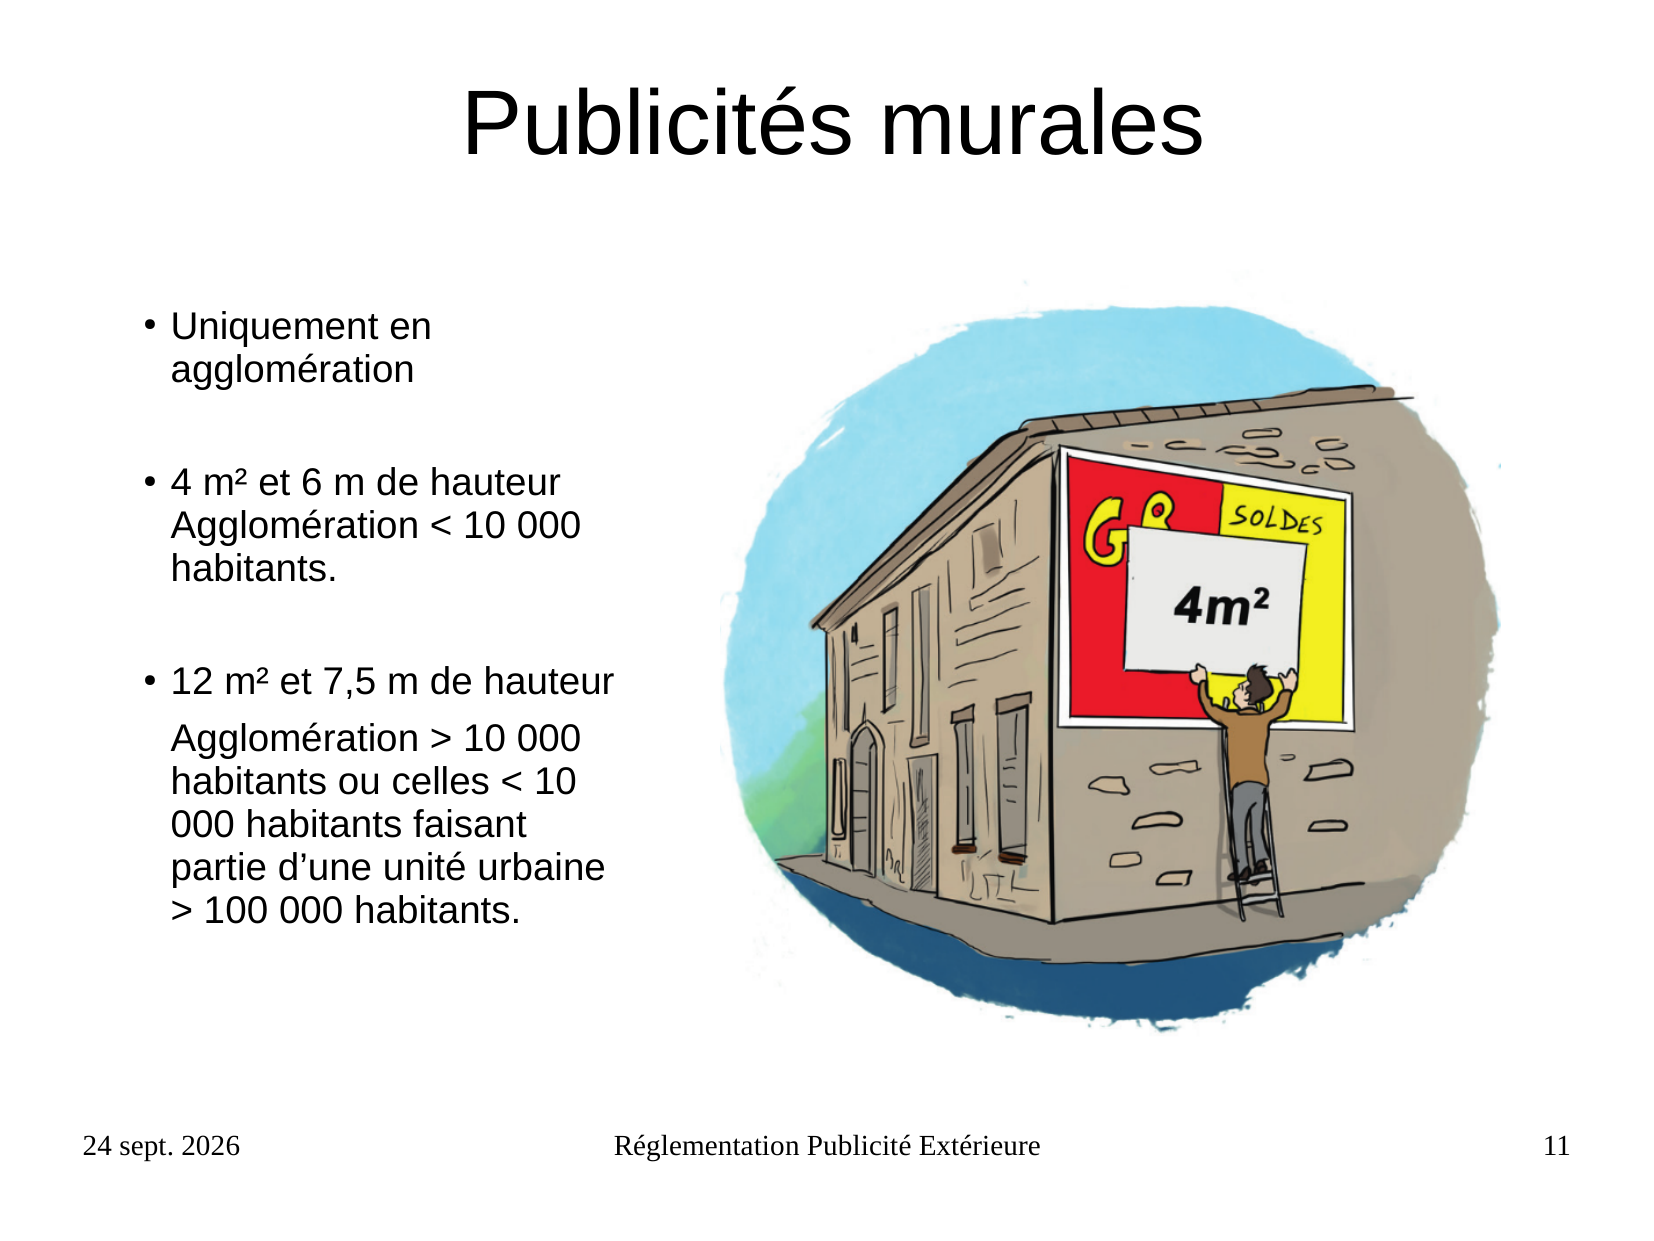

# Publicités murales
Uniquement en agglomération
4 m² et 6 m de hauteur Agglomération < 10 000 habitants.
12 m² et 7,5 m de hauteur
Agglomération > 10 000 habitants ou celles < 10 000 habitants faisant partie d’une unité urbaine > 100 000 habitants.
Réglementation Publicité Extérieure
11